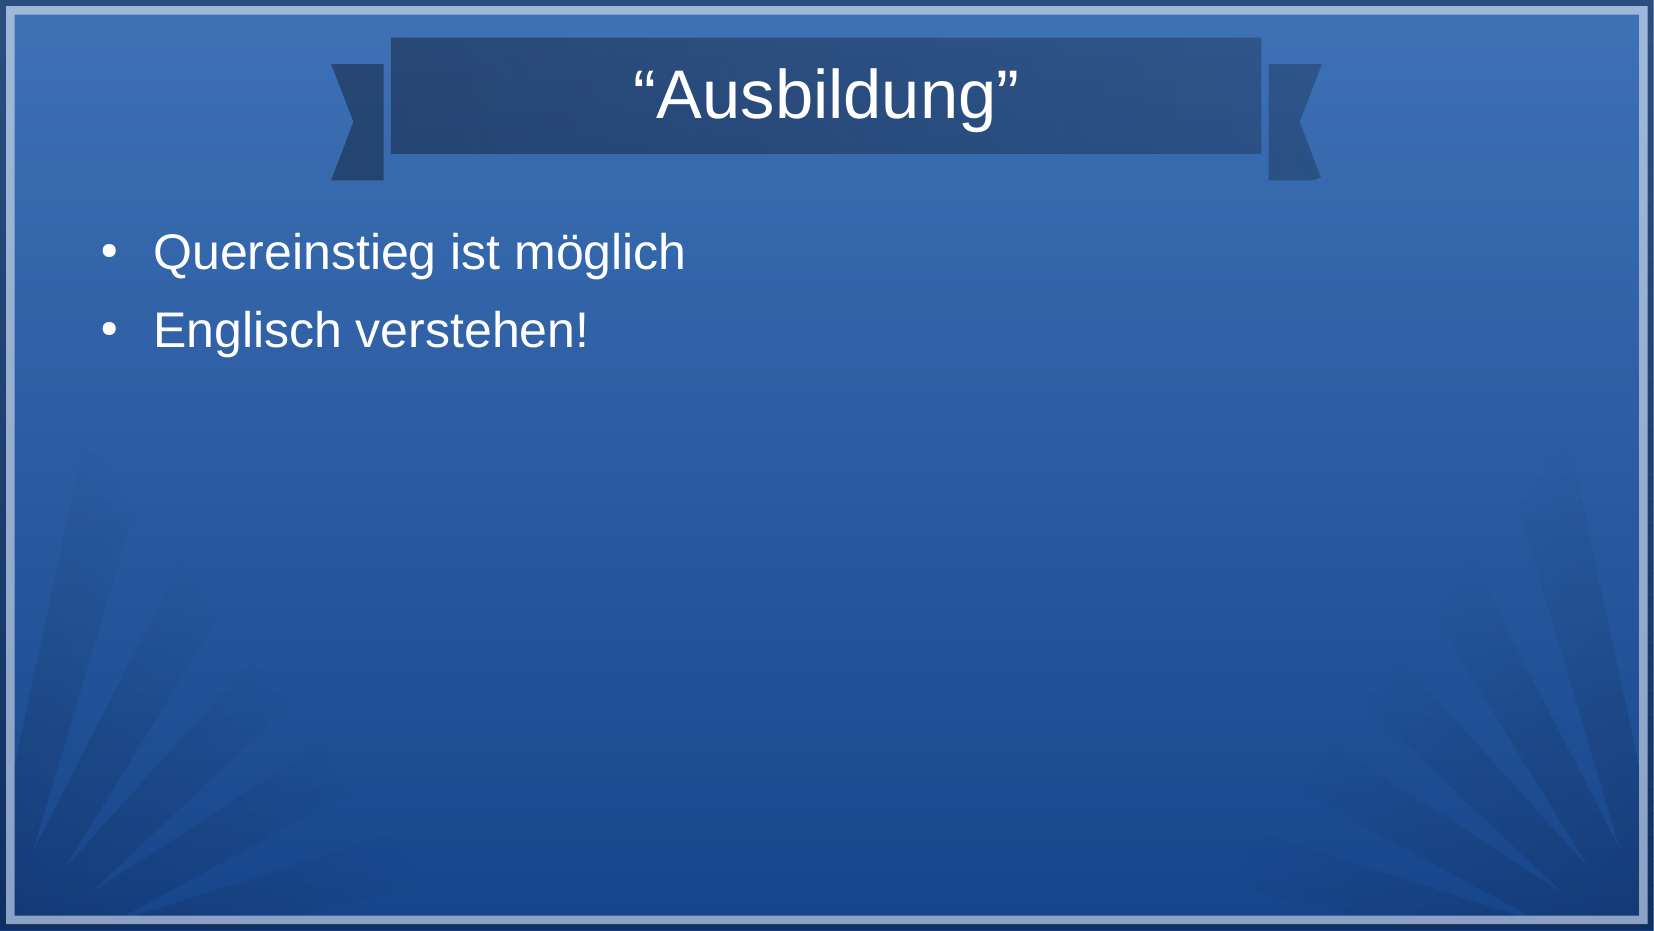

# “Ausbildung”
Quereinstieg ist möglich
Englisch verstehen!